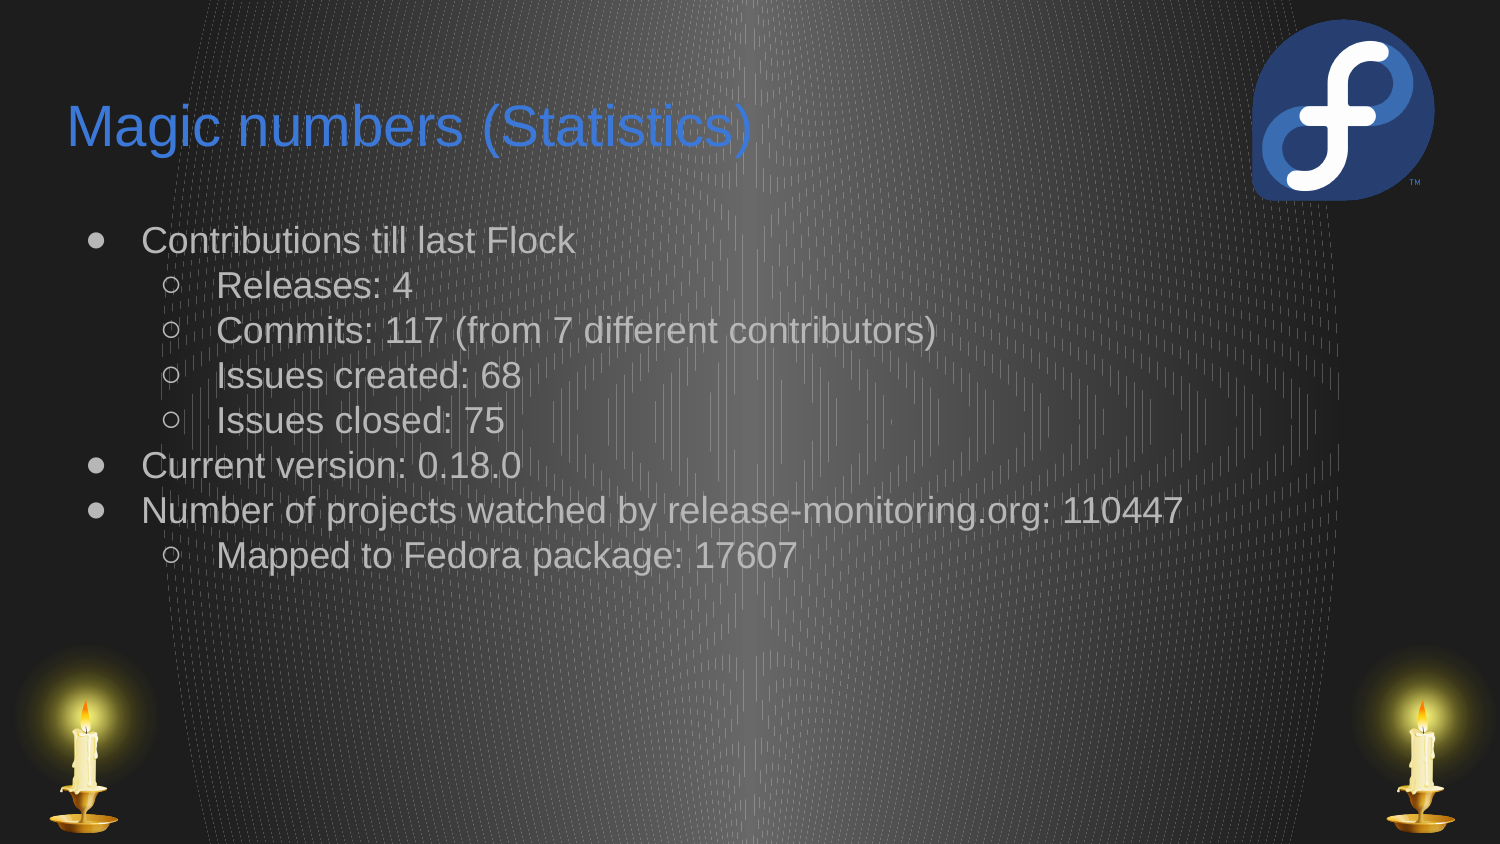

# Magic numbers (Statistics)
Contributions till last Flock
Releases: 4
Commits: 117 (from 7 different contributors)
Issues created: 68
Issues closed: 75
Current version: 0.18.0
Number of projects watched by release-monitoring.org: 110447
Mapped to Fedora package: 17607